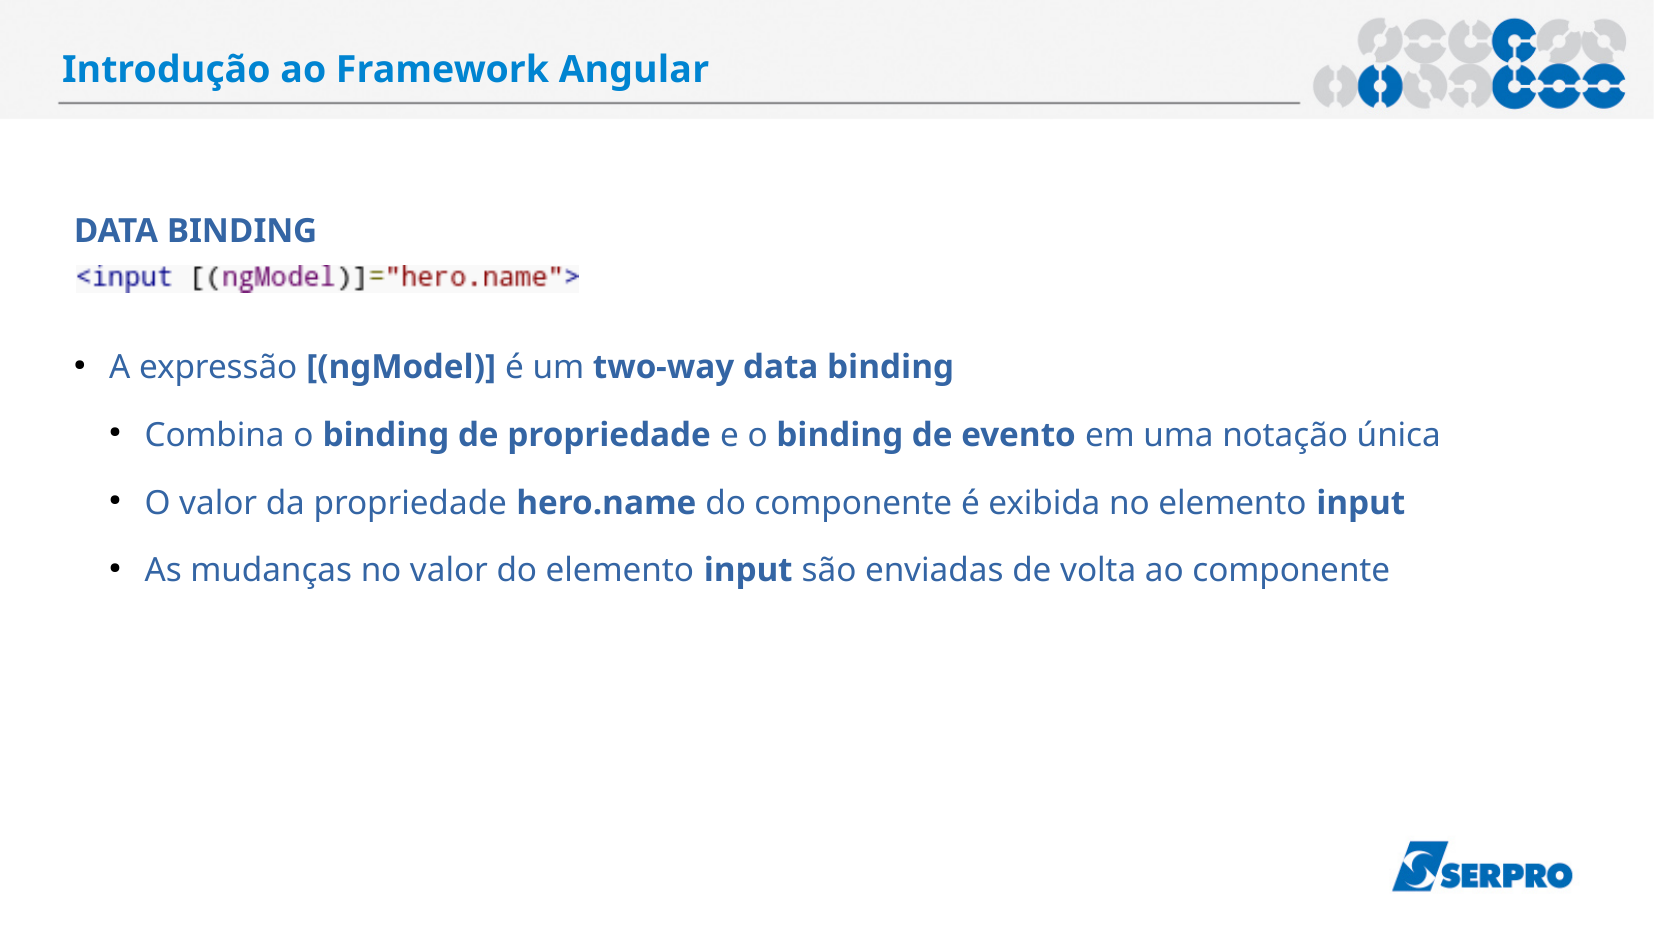

Introdução ao Framework Angular
DATA BINDING
A expressão [(ngModel)] é um two-way data binding
Combina o binding de propriedade e o binding de evento em uma notação única
O valor da propriedade hero.name do componente é exibida no elemento input
As mudanças no valor do elemento input são enviadas de volta ao componente